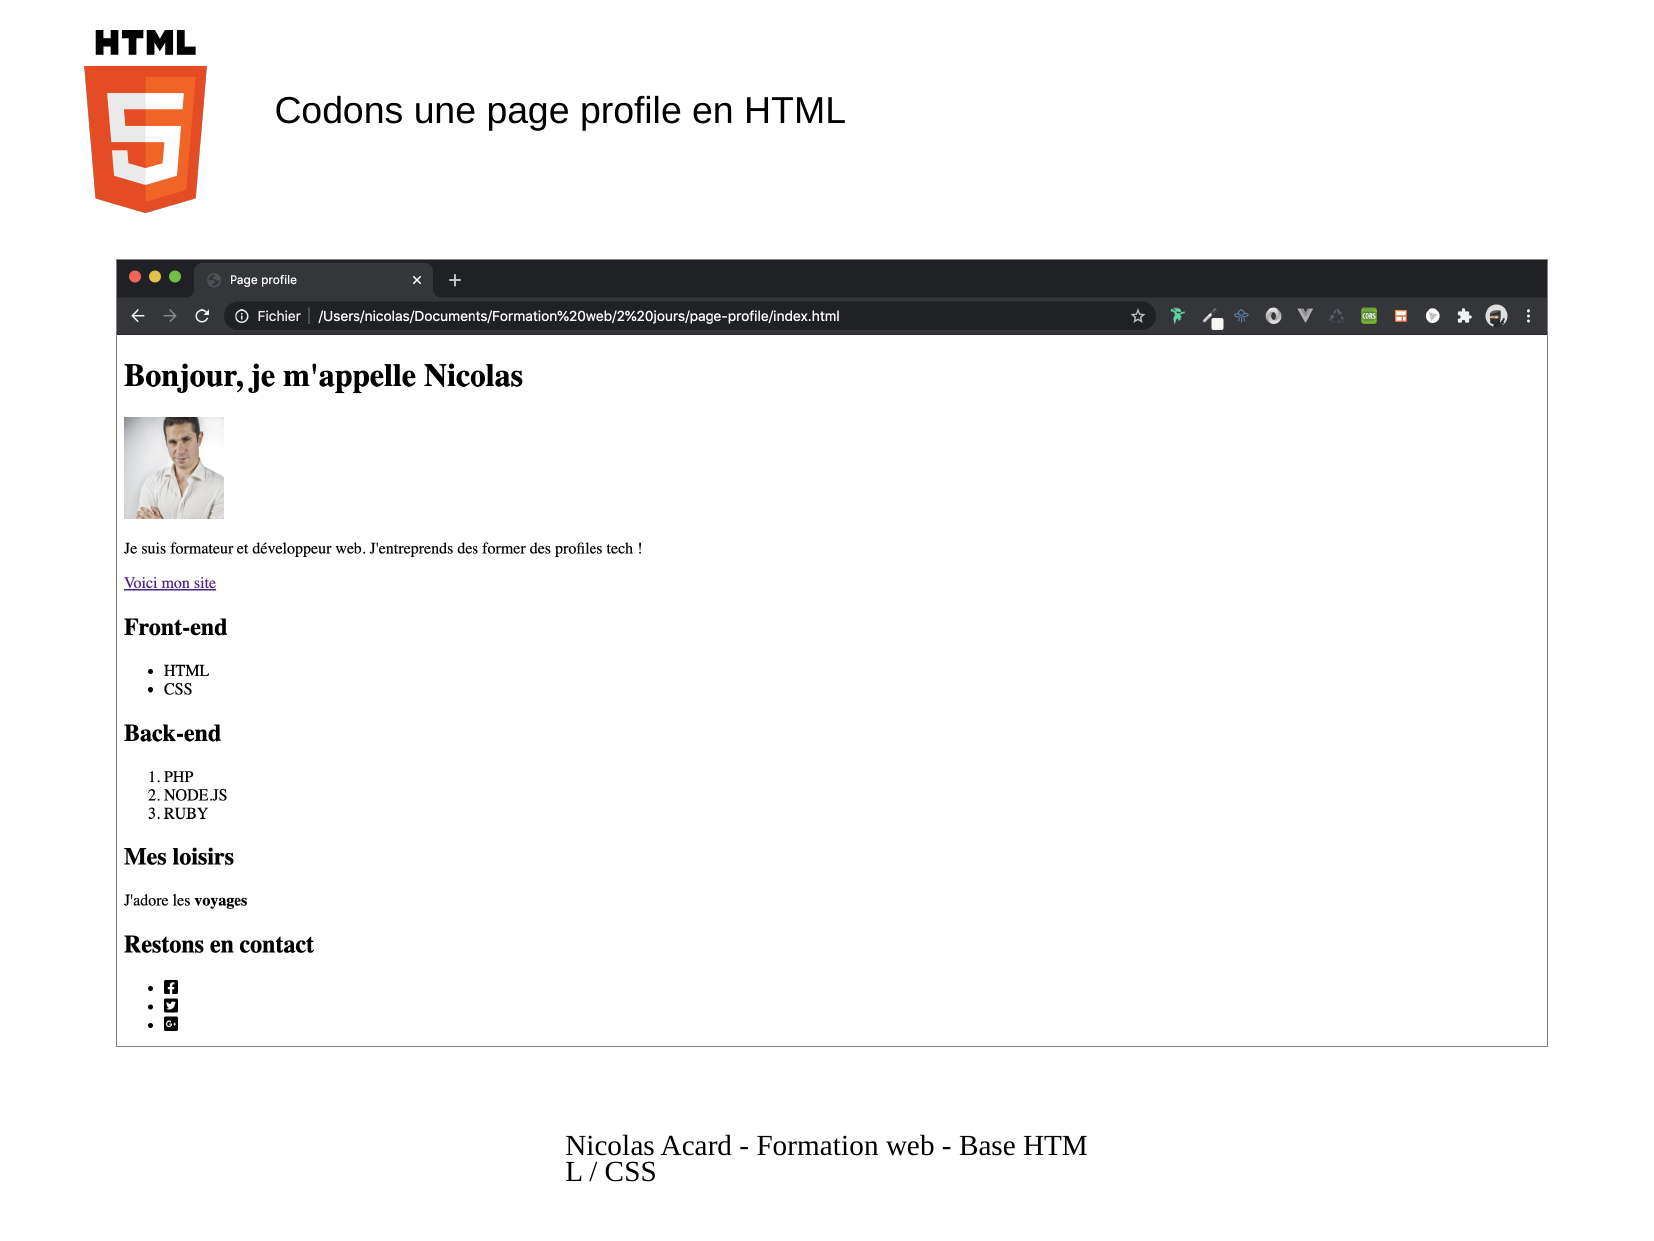

Codons une page profile en HTML
Nicolas Acard - Formation web - Base HTML / CSS